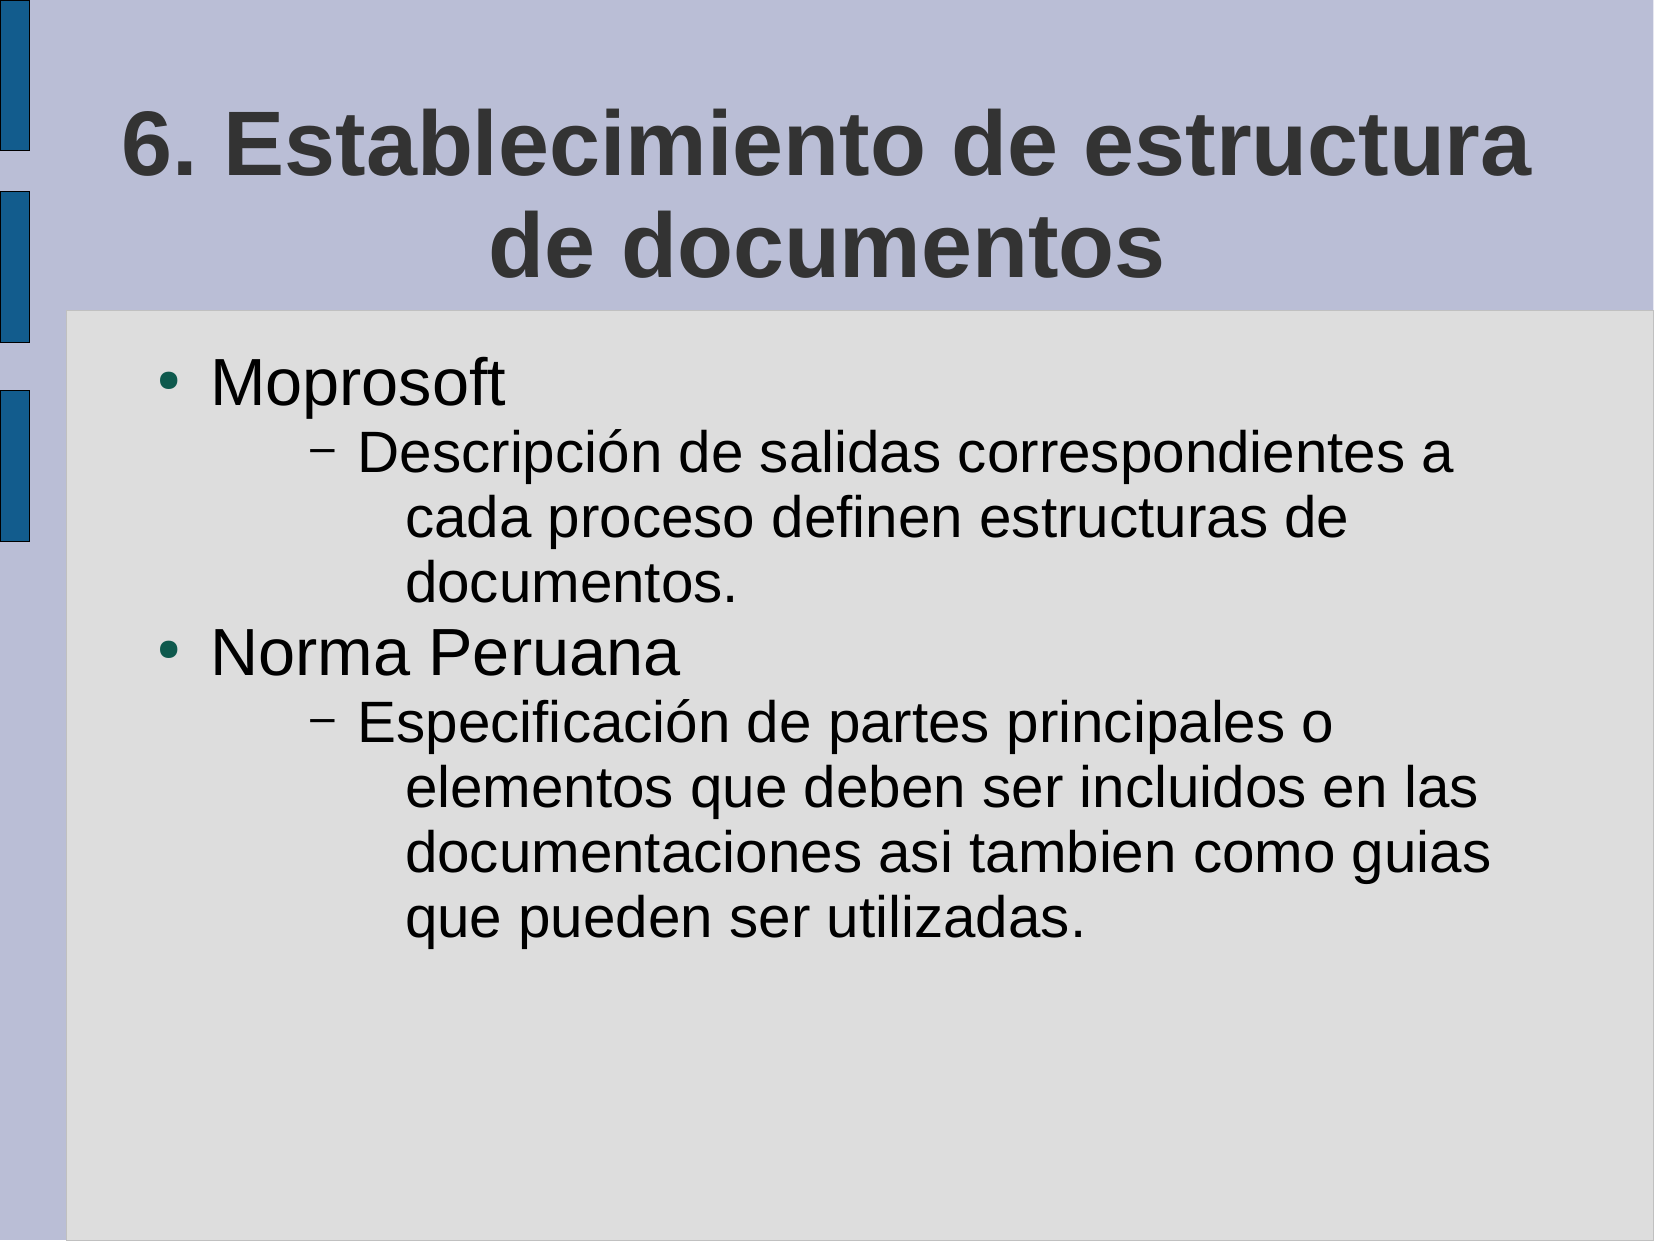

# 6. Establecimiento de estructura de documentos
Moprosoft
Descripción de salidas correspondientes a cada proceso definen estructuras de documentos.
Norma Peruana
Especificación de partes principales o elementos que deben ser incluidos en las documentaciones asi tambien como guias que pueden ser utilizadas.